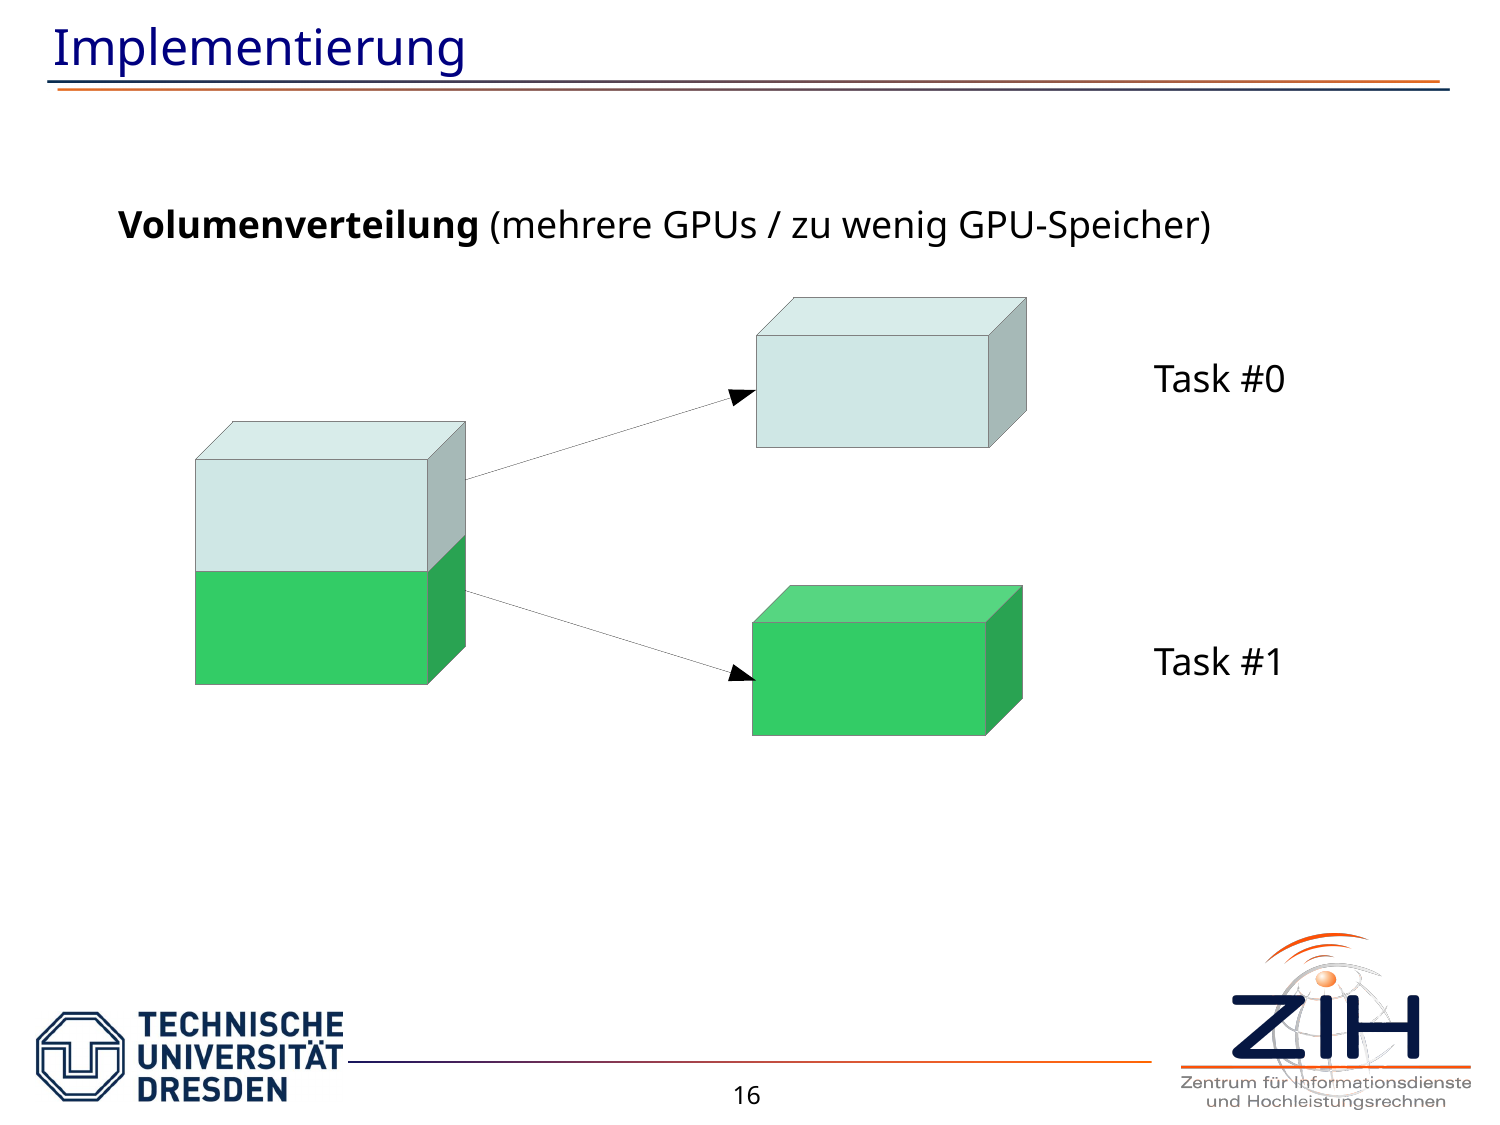

# Implementierung
Volumenverteilung (mehrere GPUs / zu wenig GPU-Speicher)
Task #0
Task #1
16